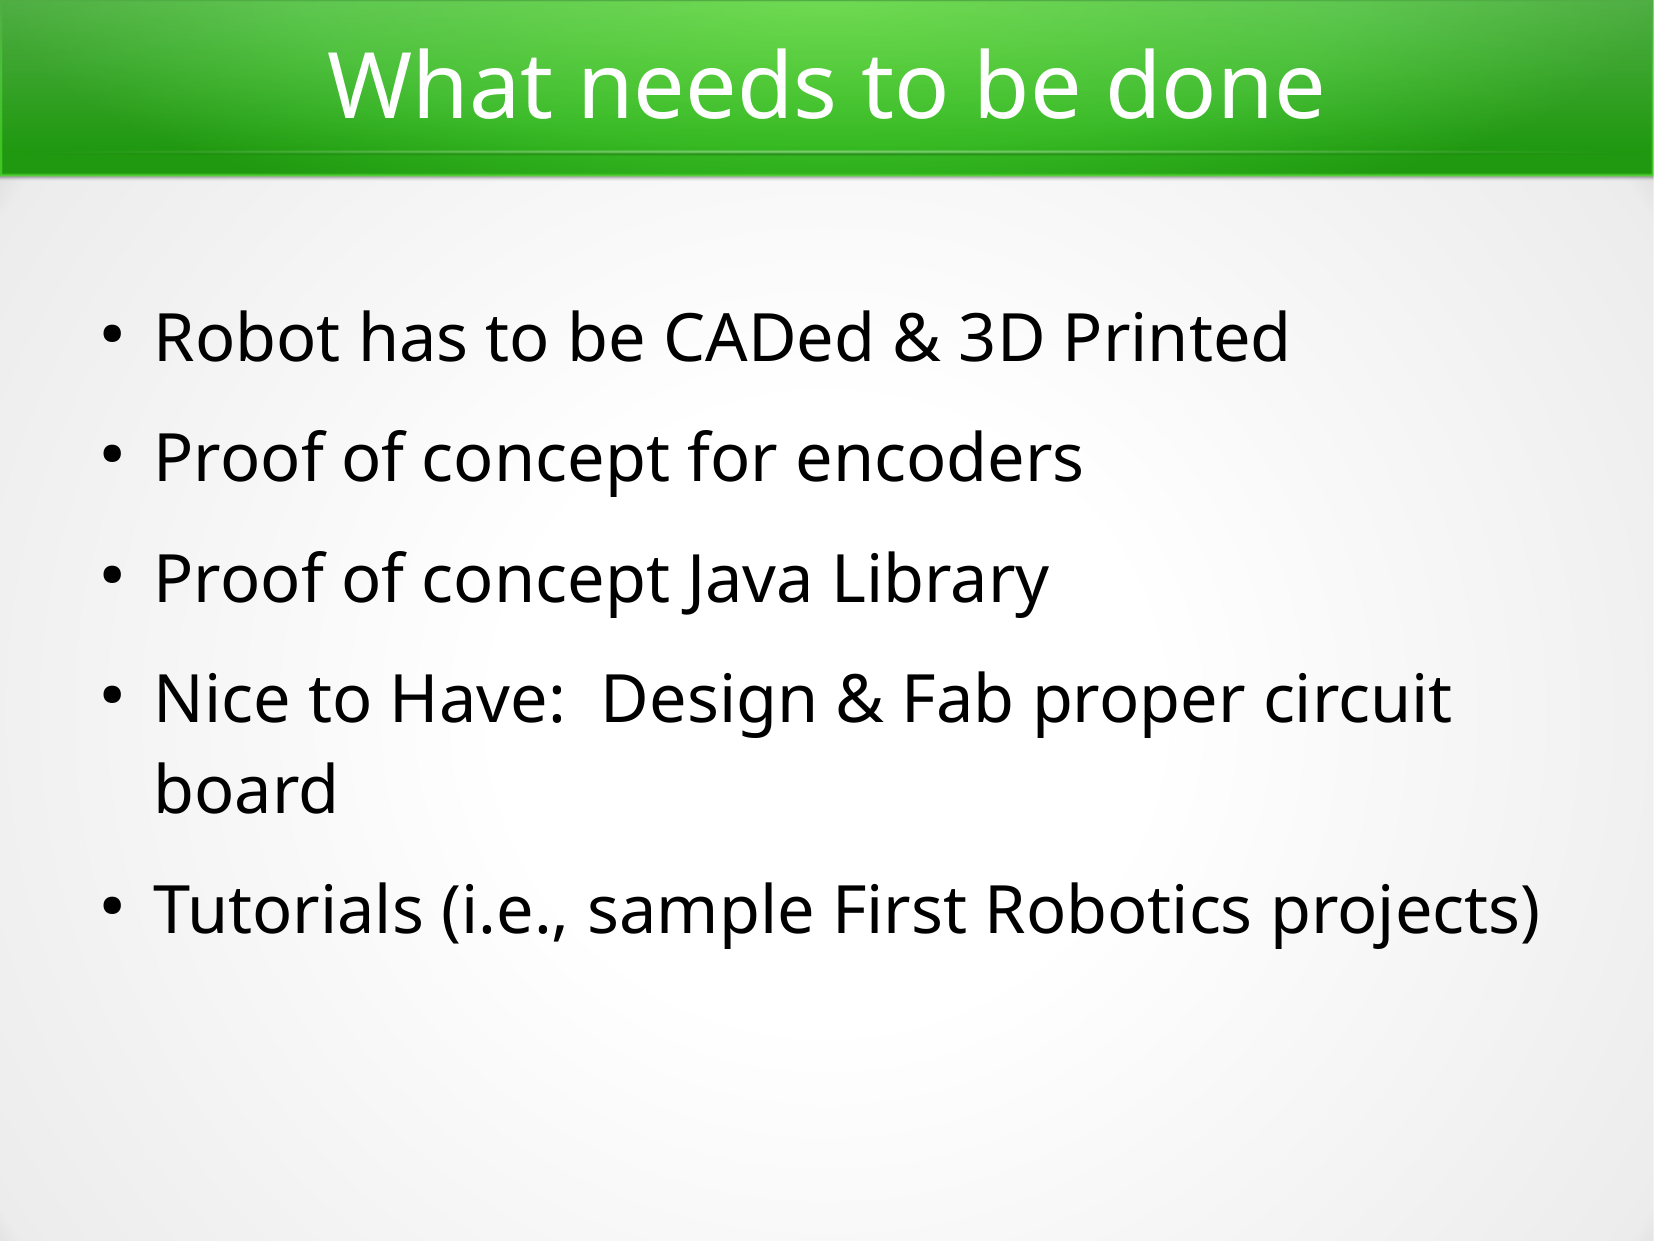

# What needs to be done
Robot has to be CADed & 3D Printed
Proof of concept for encoders
Proof of concept Java Library
Nice to Have: Design & Fab proper circuit board
Tutorials (i.e., sample First Robotics projects)